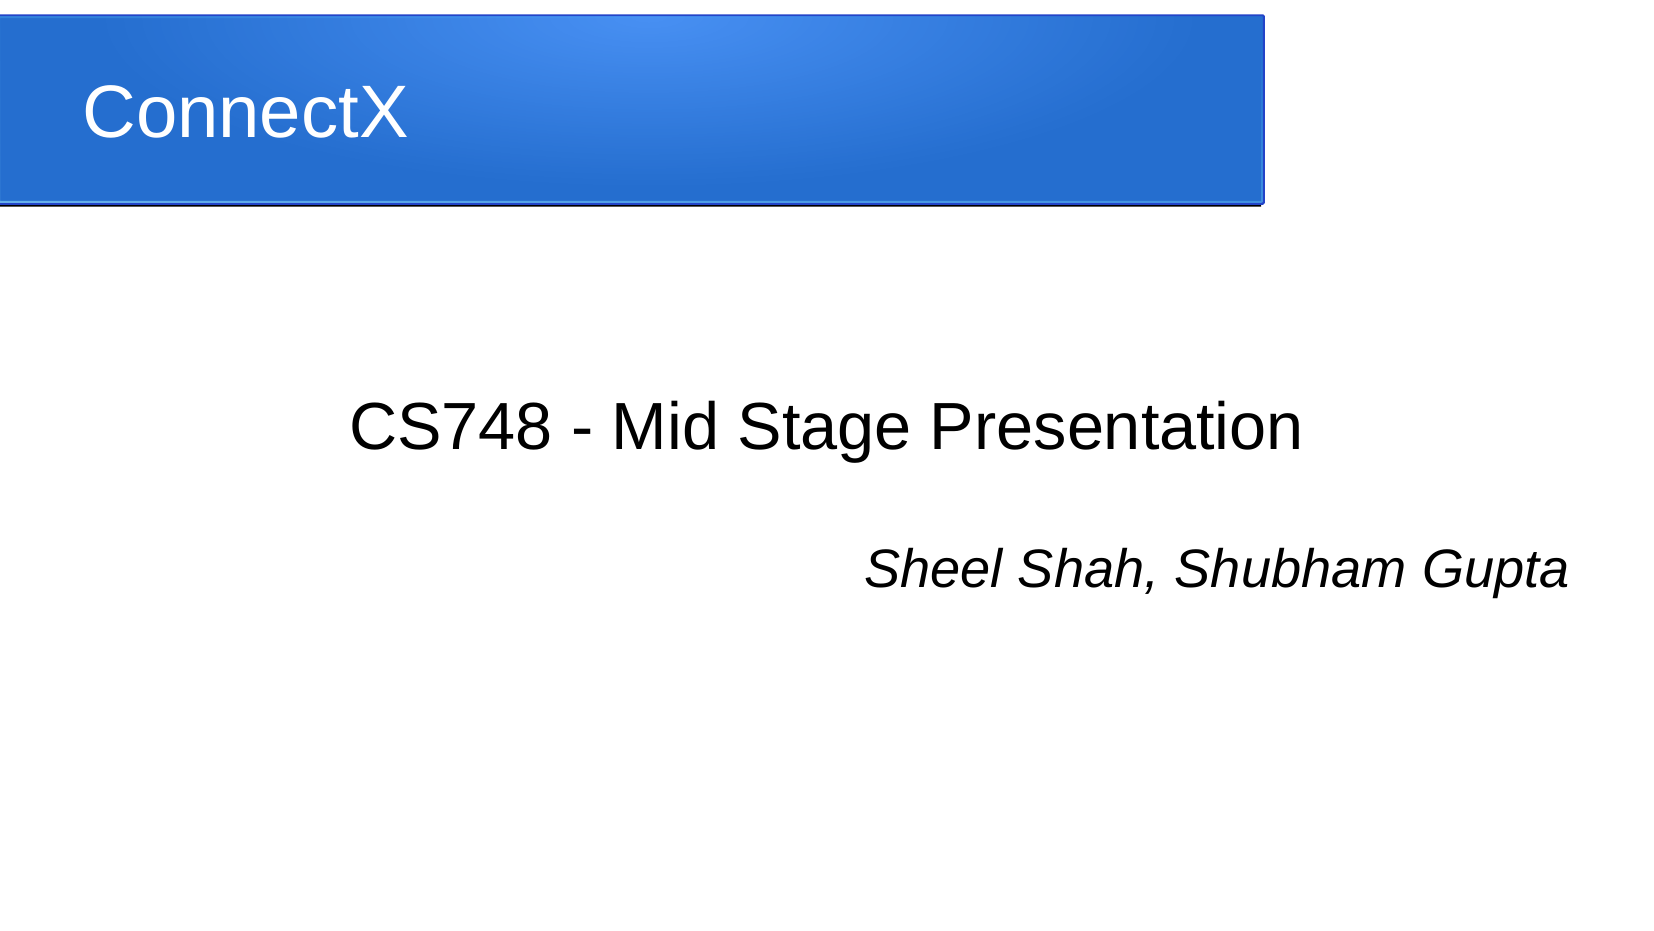

# ConnectX
CS748 - Mid Stage Presentation
Sheel Shah, Shubham Gupta